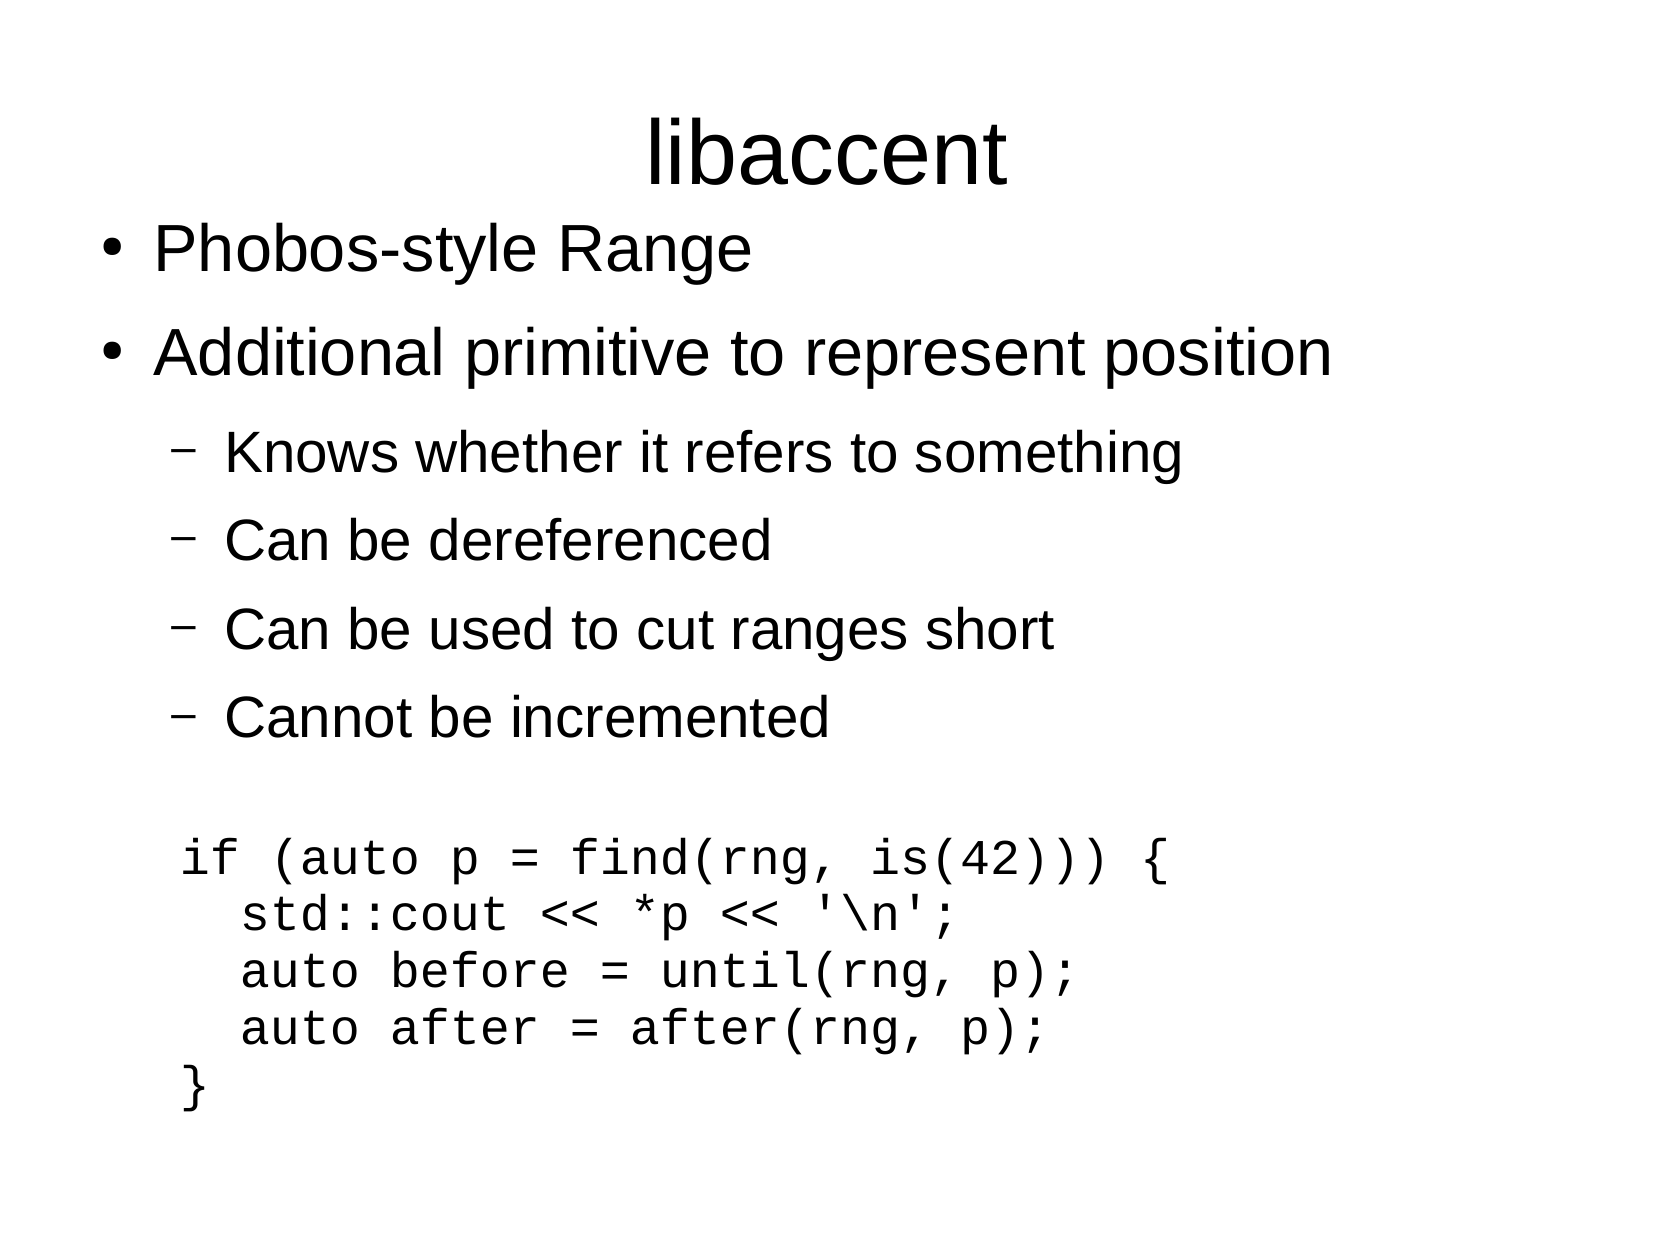

# libaccent
Phobos-style Range
Additional primitive to represent position
Knows whether it refers to something
Can be dereferenced
Can be used to cut ranges short
Cannot be incremented
if (auto p = find(rng, is(42))) {
 std::cout << *p << '\n';
 auto before = until(rng, p);
 auto after = after(rng, p);
}